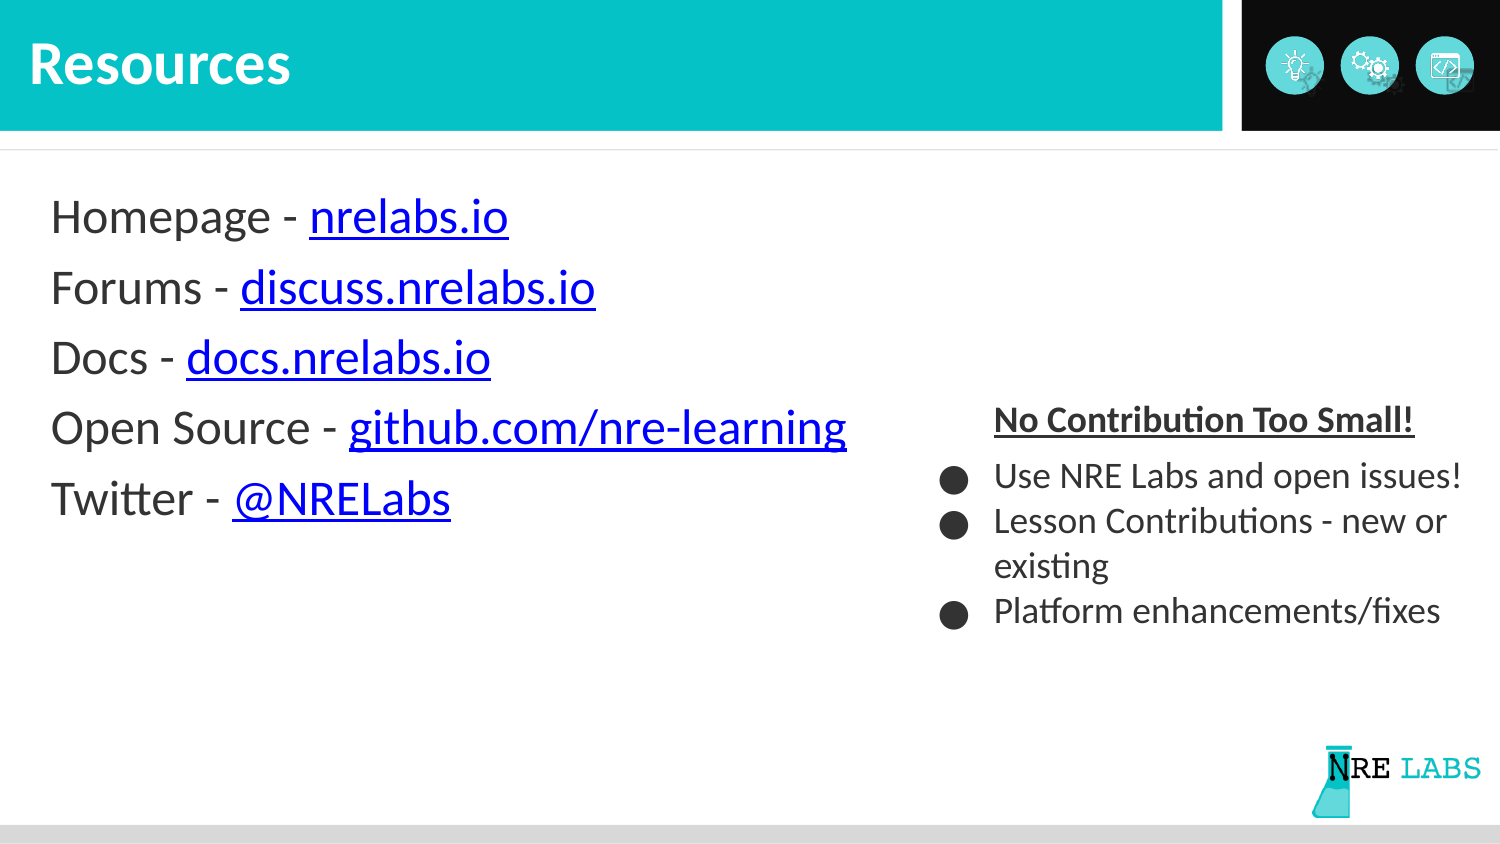

Resources
# Homepage - nrelabs.io
Forums - discuss.nrelabs.io
Docs - docs.nrelabs.io
Open Source - github.com/nre-learning
Twitter - @NRELabs
No Contribution Too Small!
Use NRE Labs and open issues!
Lesson Contributions - new or existing
Platform enhancements/fixes